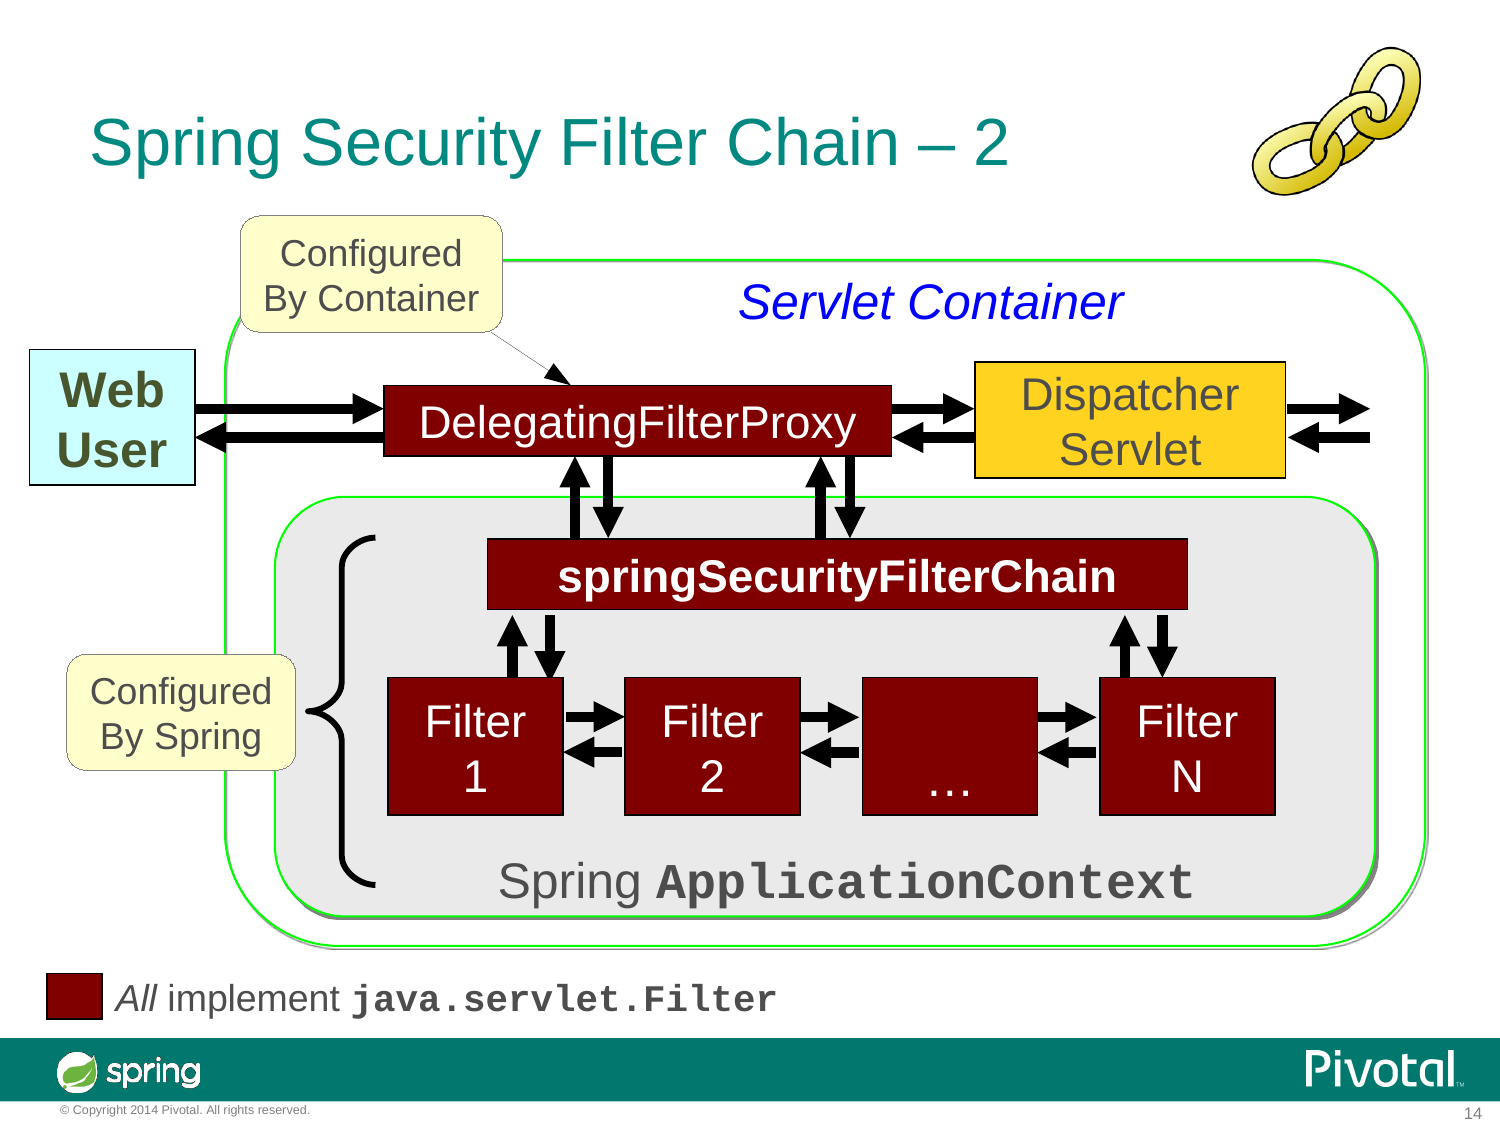

# Spring Security Filter Chain – 2
Configured
By Container
Servlet Container
Web
User
Dispatcher
Servlet
DelegatingFilterProxy
springSecurityFilterChain
Configured
By Spring
Filter
1
Filter
2
…
Filter
N
Spring ApplicationContext
All implement java.servlet.Filter